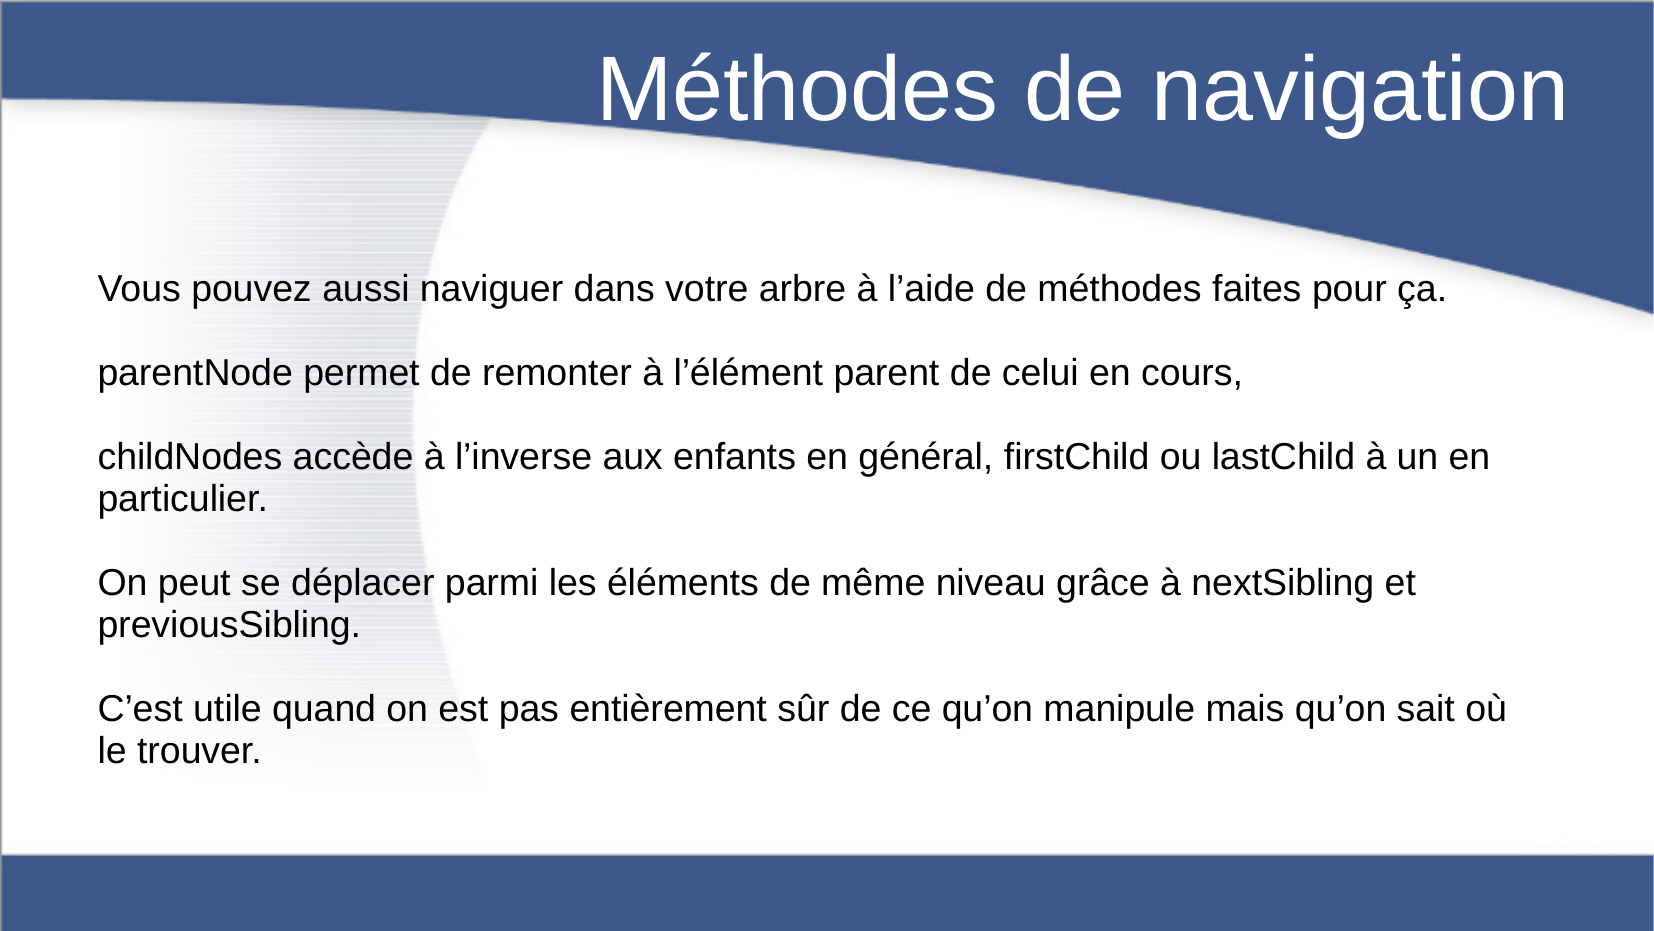

# Méthodes de navigation
Vous pouvez aussi naviguer dans votre arbre à l’aide de méthodes faites pour ça.
parentNode permet de remonter à l’élément parent de celui en cours,
childNodes accède à l’inverse aux enfants en général, firstChild ou lastChild à un en particulier.
On peut se déplacer parmi les éléments de même niveau grâce à nextSibling et previousSibling.
C’est utile quand on est pas entièrement sûr de ce qu’on manipule mais qu’on sait où le trouver.